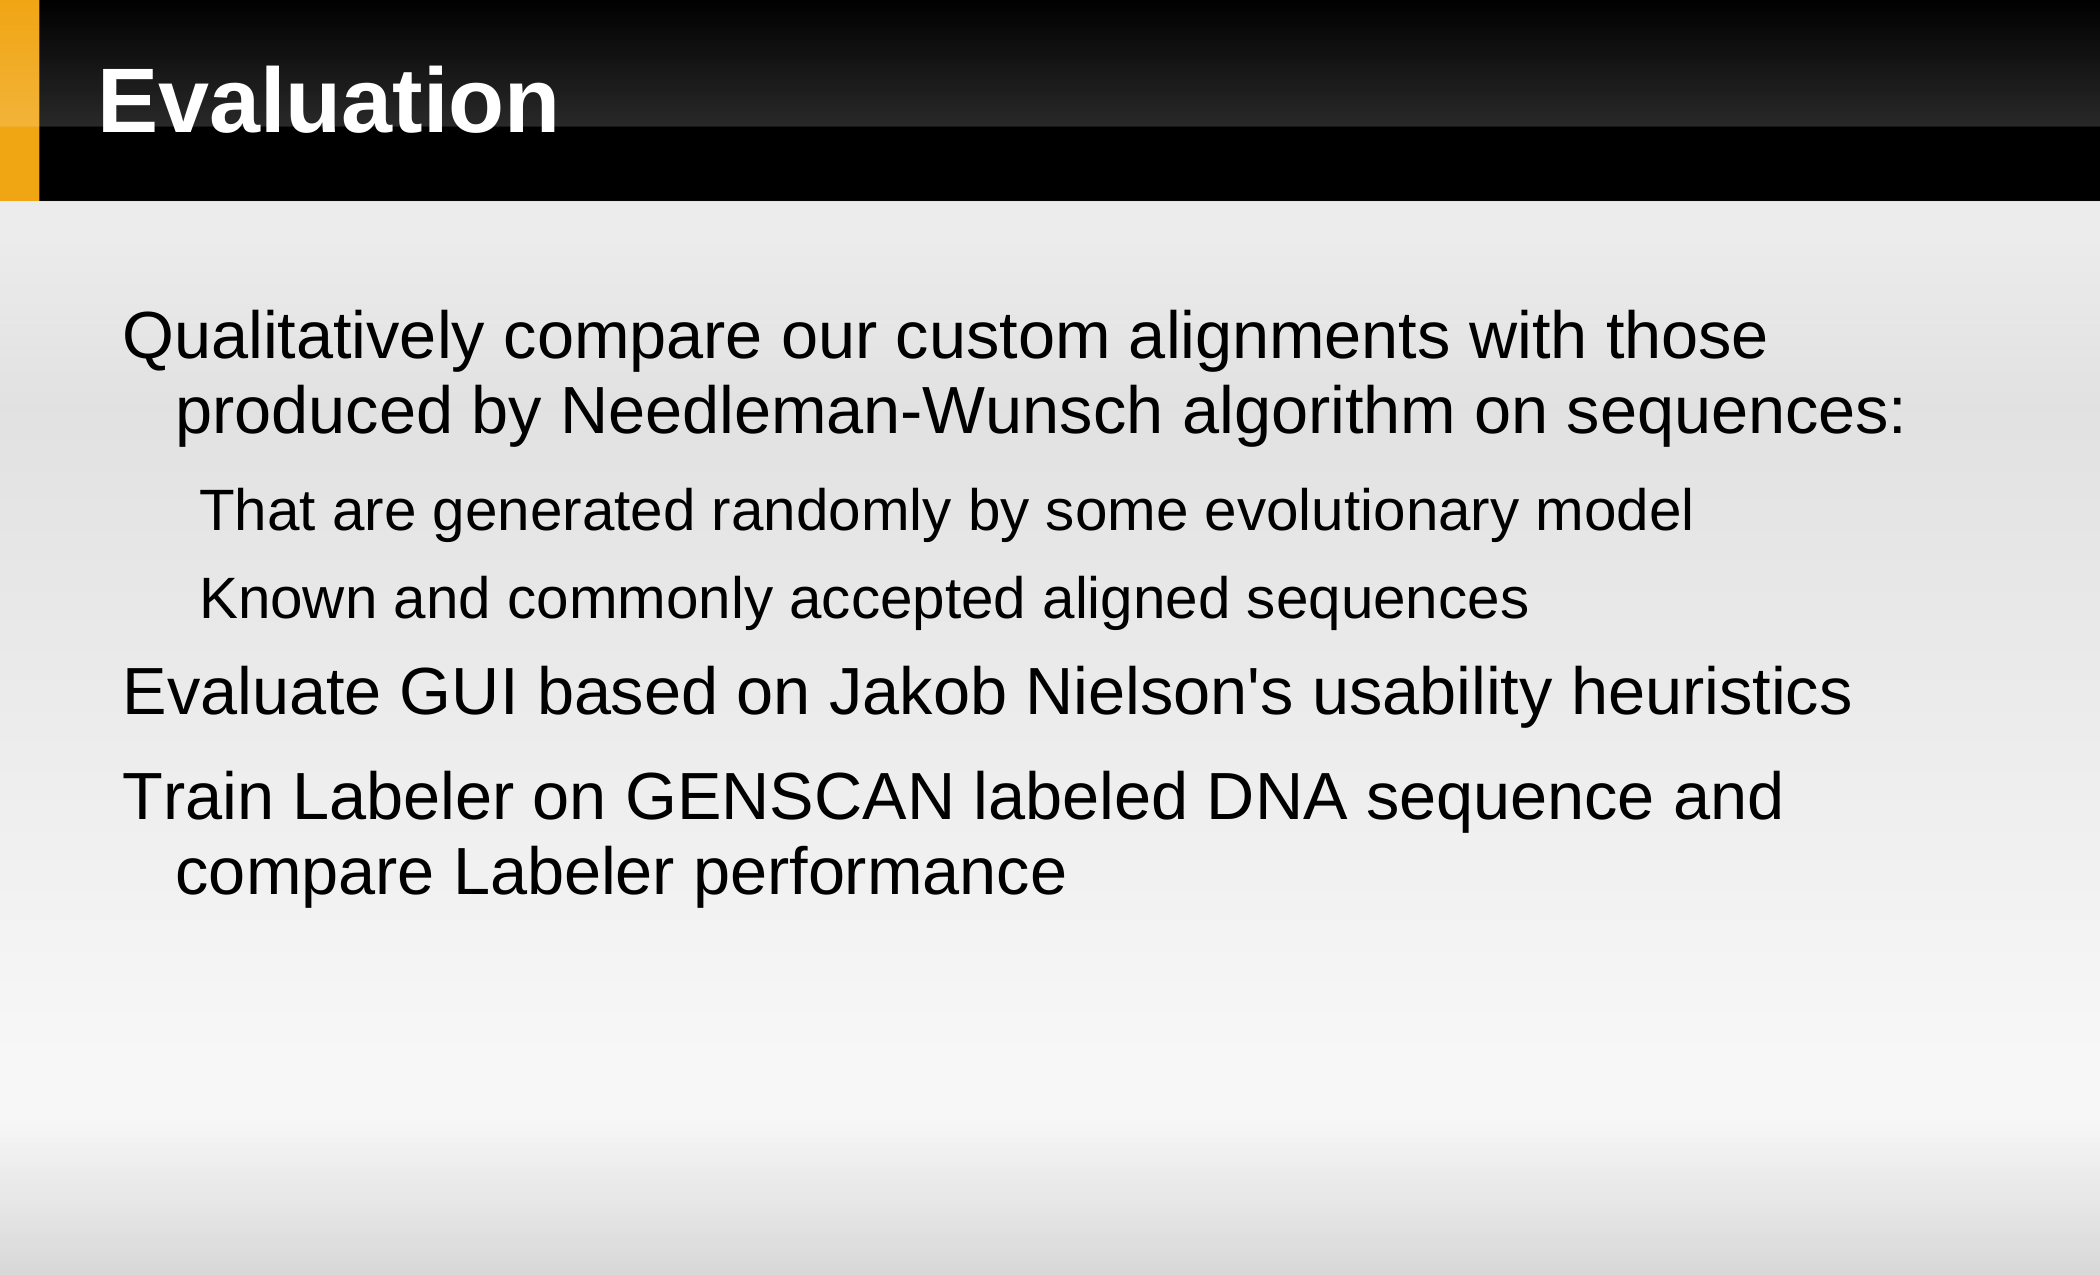

# Evaluation
Qualitatively compare our custom alignments with those produced by Needleman-Wunsch algorithm on sequences:
That are generated randomly by some evolutionary model
Known and commonly accepted aligned sequences
Evaluate GUI based on Jakob Nielson's usability heuristics
Train Labeler on GENSCAN labeled DNA sequence and compare Labeler performance